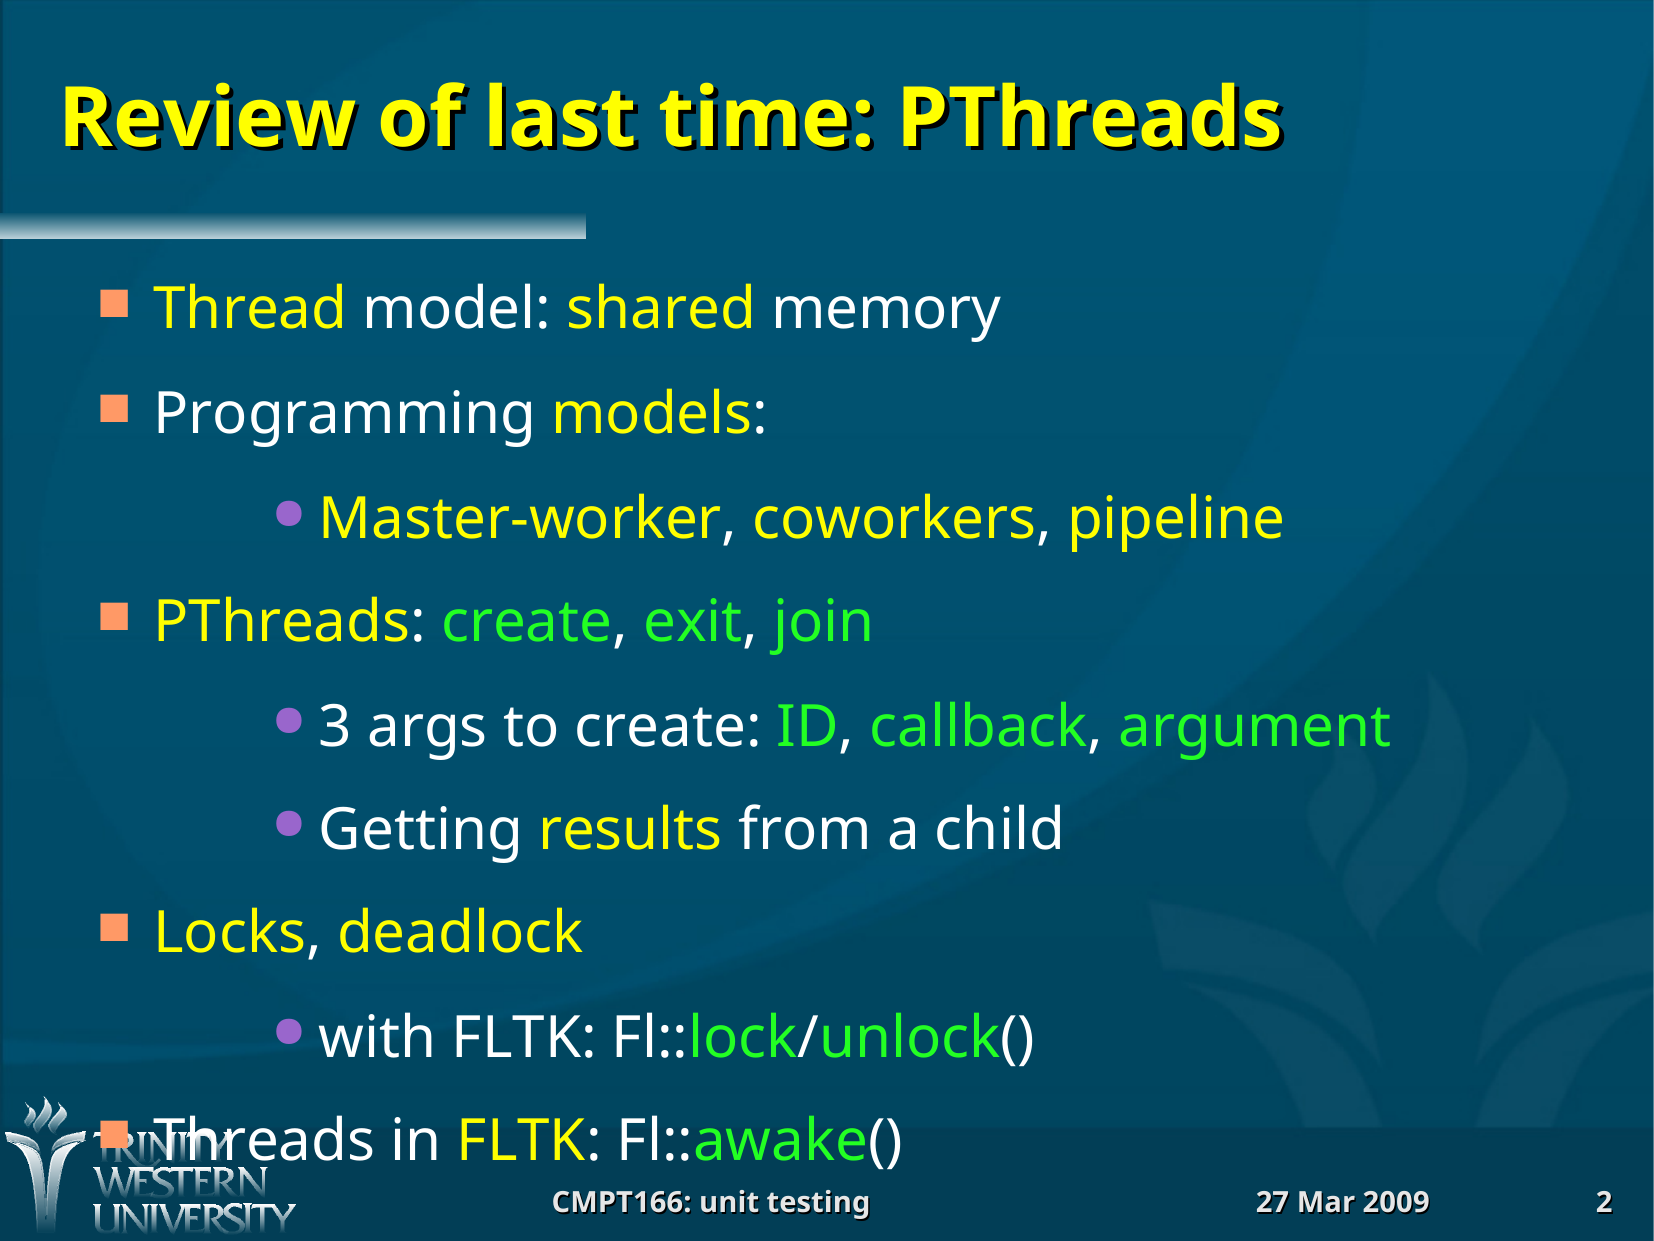

# Review of last time: PThreads
Thread model: shared memory
Programming models:
Master-worker, coworkers, pipeline
PThreads: create, exit, join
3 args to create: ID, callback, argument
Getting results from a child
Locks, deadlock
with FLTK: Fl::lock/unlock()
Threads in FLTK: Fl::awake()
CMPT166: unit testing
27 Mar 2009
2